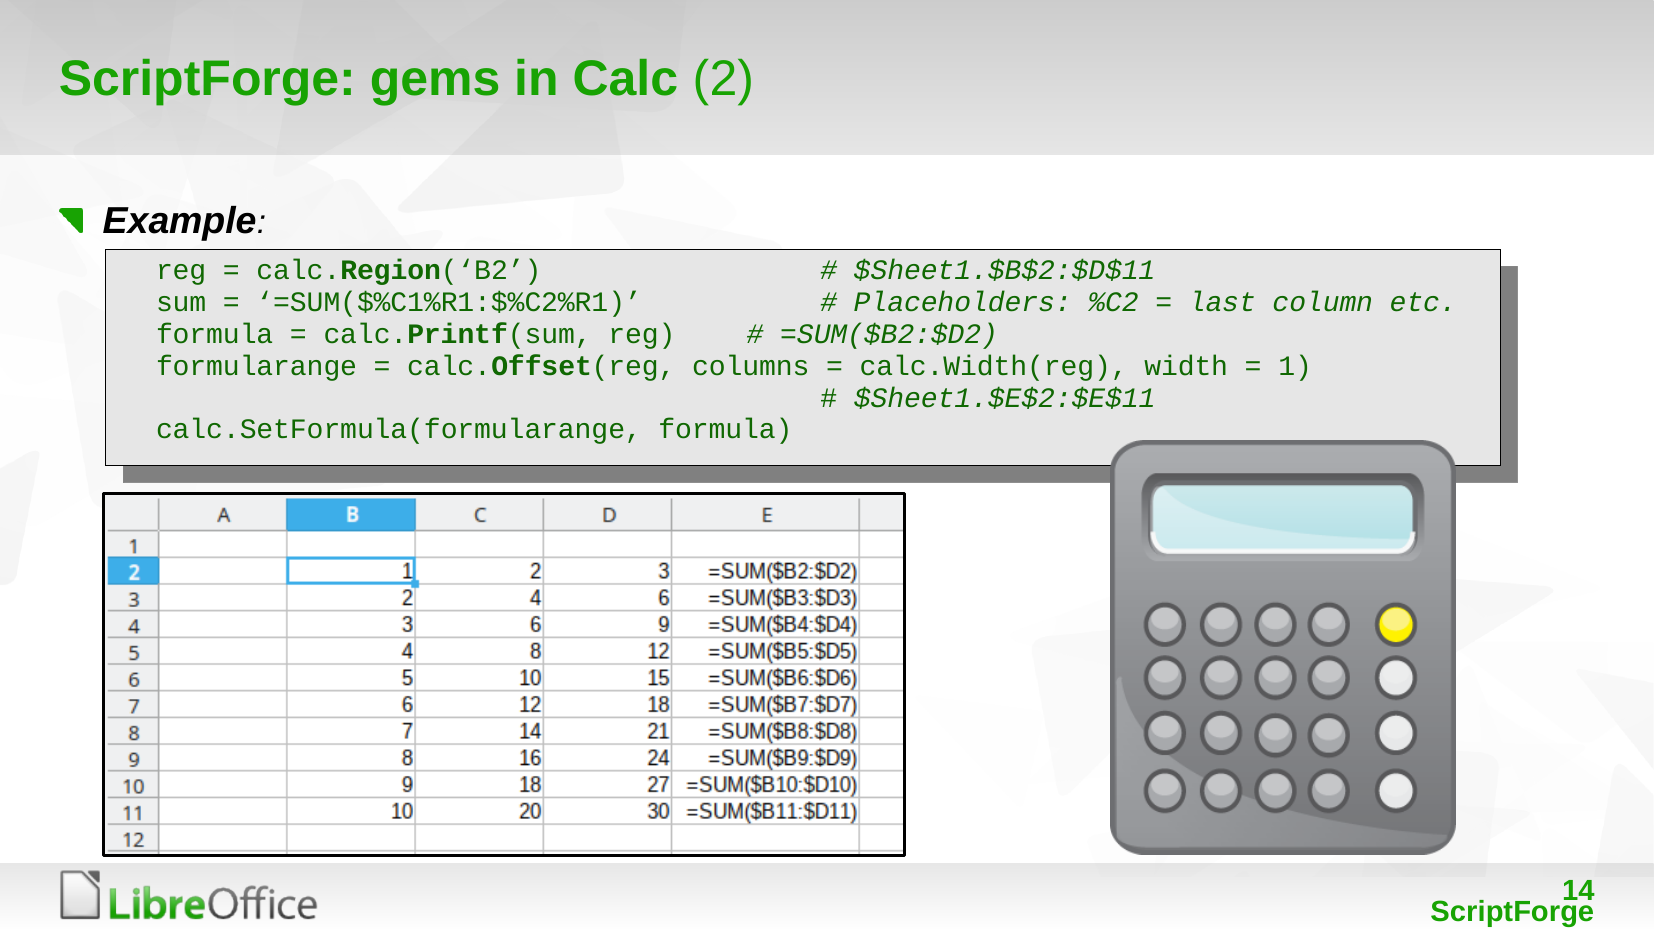

ScriptForge: gems in Calc (2)
# Example:
reg = calc.Region(‘B2’)				# $Sheet1.$B$2:$D$11
sum = ‘=SUM($%C1%R1:$%C2%R1)’			# Placeholders: %C2 = last column etc.
formula = calc.Printf(sum, reg)	# =SUM($B2:$D2)
formularange = calc.Offset(reg, columns = calc.Width(reg), width = 1)
									# $Sheet1.$E$2:$E$11
calc.SetFormula(formularange, formula)
14
ScriptForge